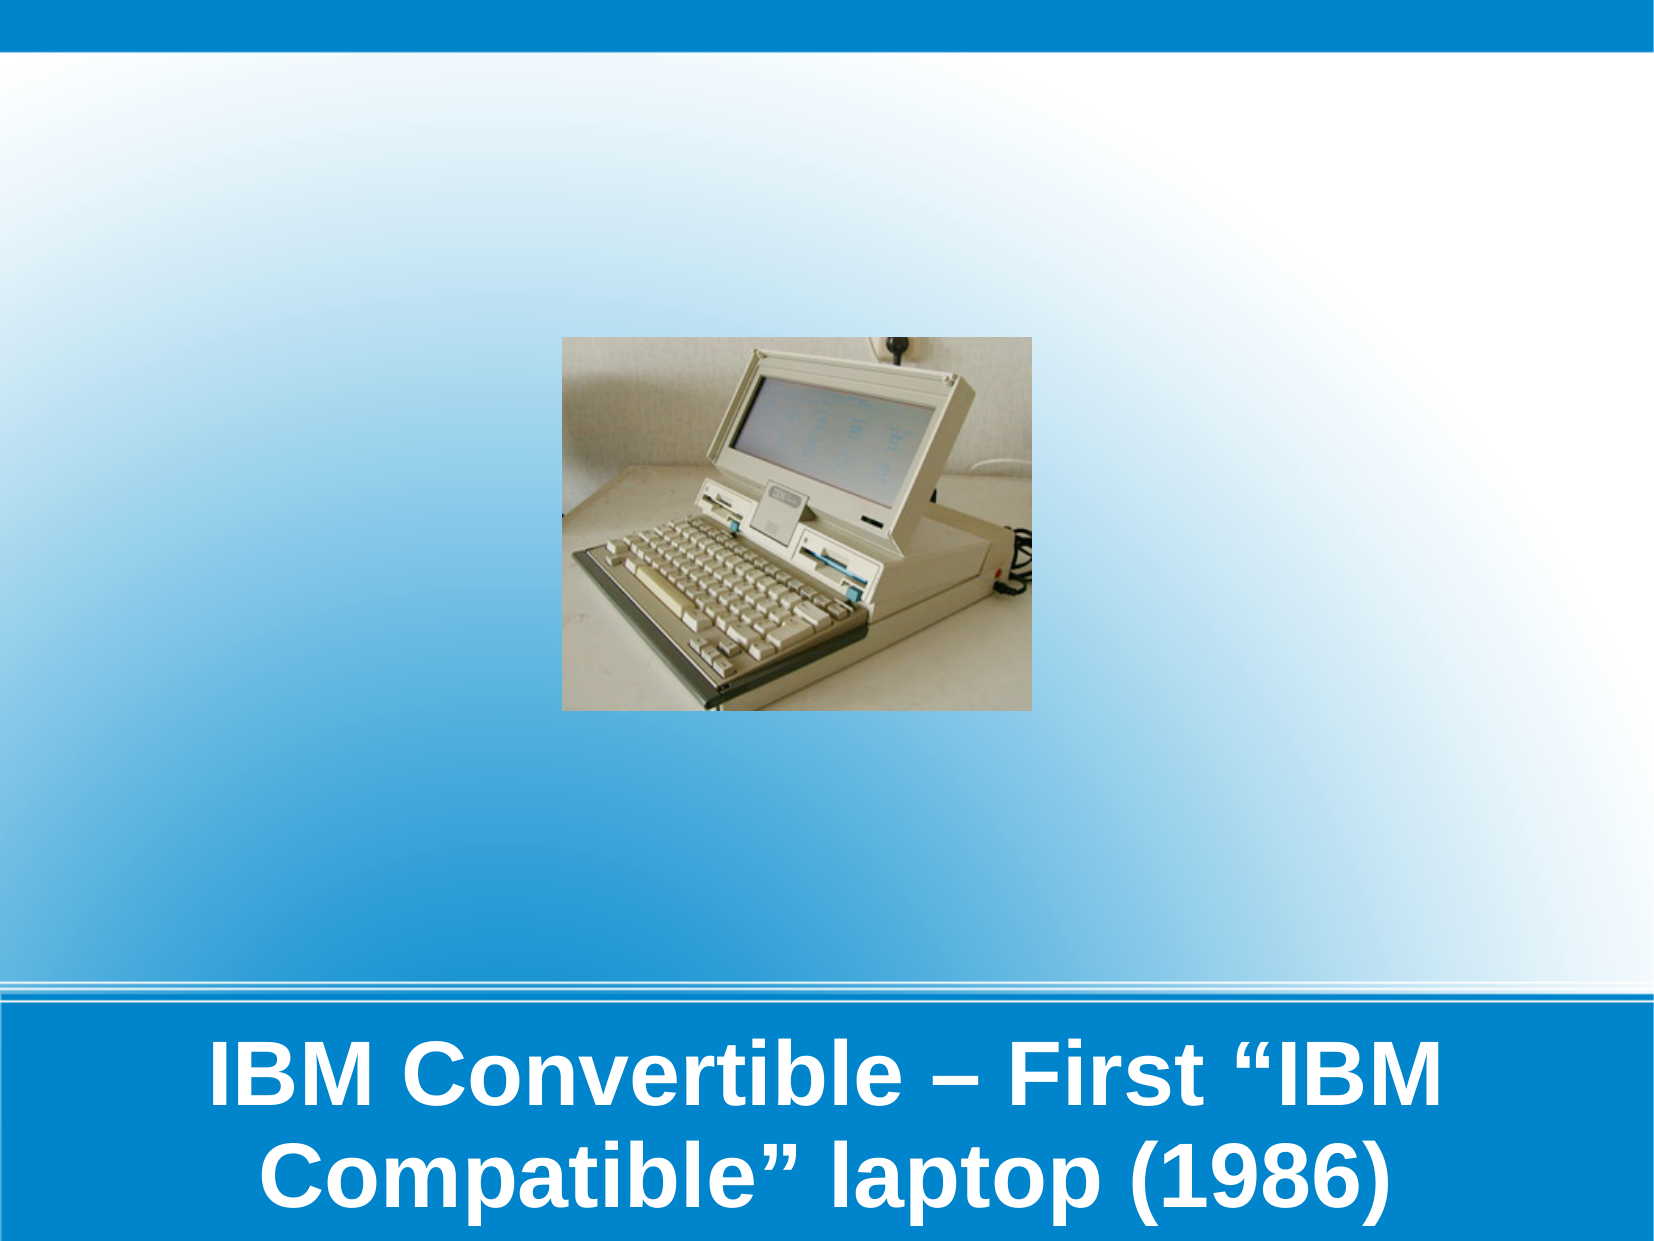

# IBM Convertible – First “IBM Compatible” laptop (1986)